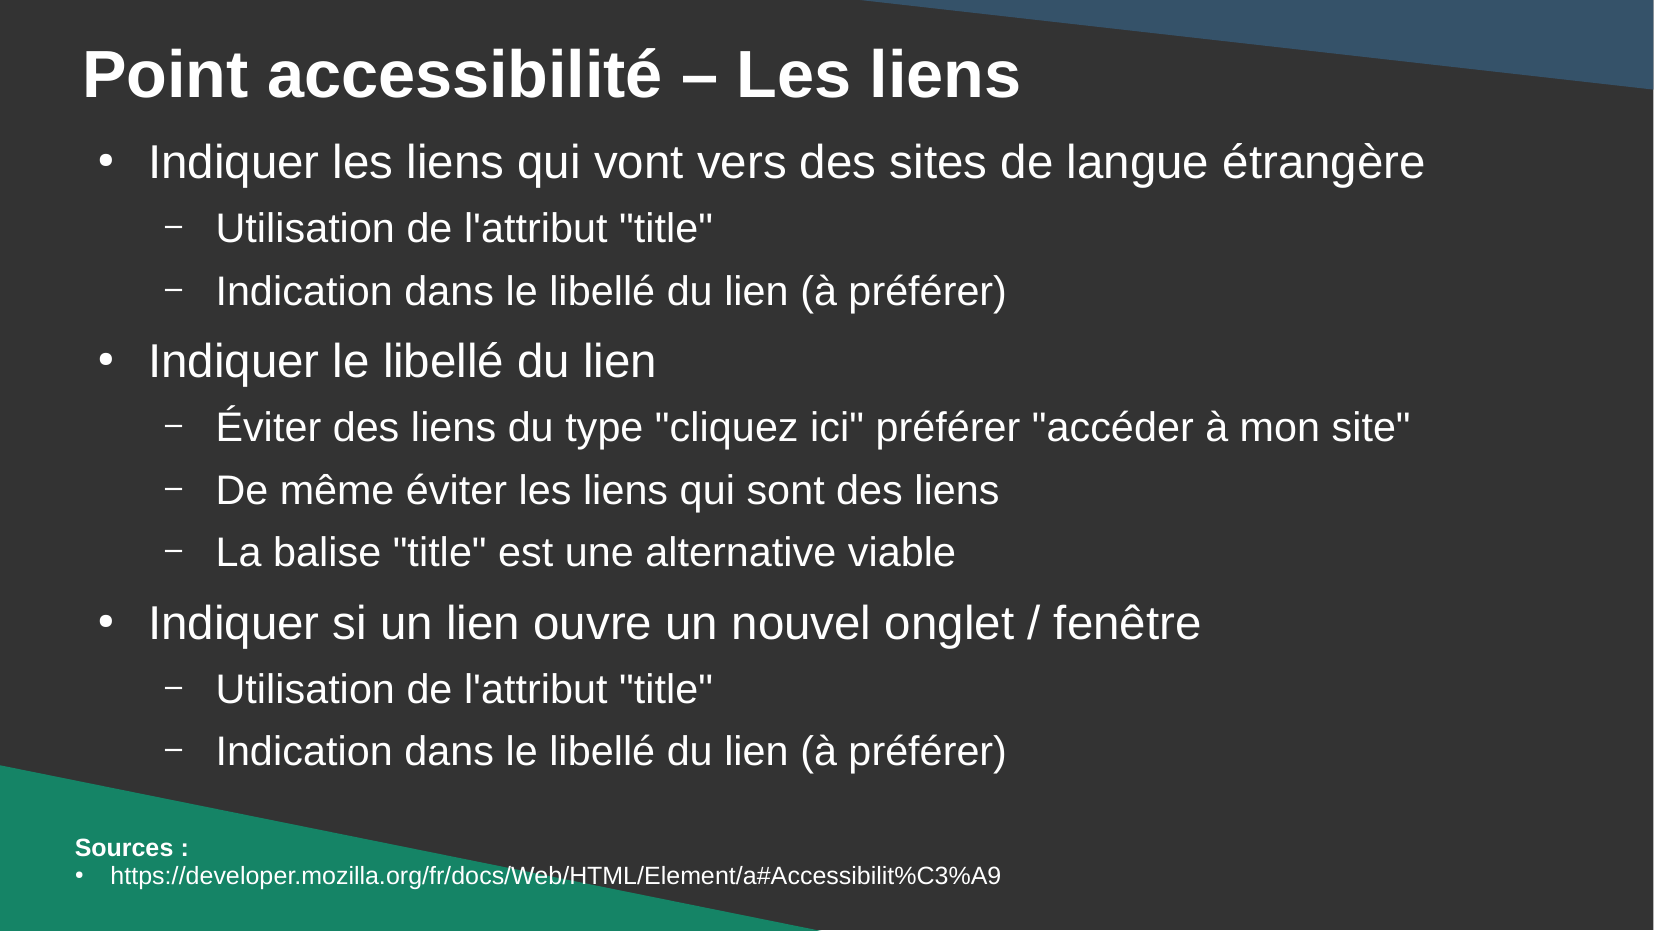

# Point accessibilité – Les liens
Indiquer les liens qui vont vers des sites de langue étrangère
Utilisation de l'attribut "title"
Indication dans le libellé du lien (à préférer)
Indiquer le libellé du lien
Éviter des liens du type "cliquez ici" préférer "accéder à mon site"
De même éviter les liens qui sont des liens
La balise "title" est une alternative viable
Indiquer si un lien ouvre un nouvel onglet / fenêtre
Utilisation de l'attribut "title"
Indication dans le libellé du lien (à préférer)
Sources :
https://developer.mozilla.org/fr/docs/Web/HTML/Element/a#Accessibilit%C3%A9